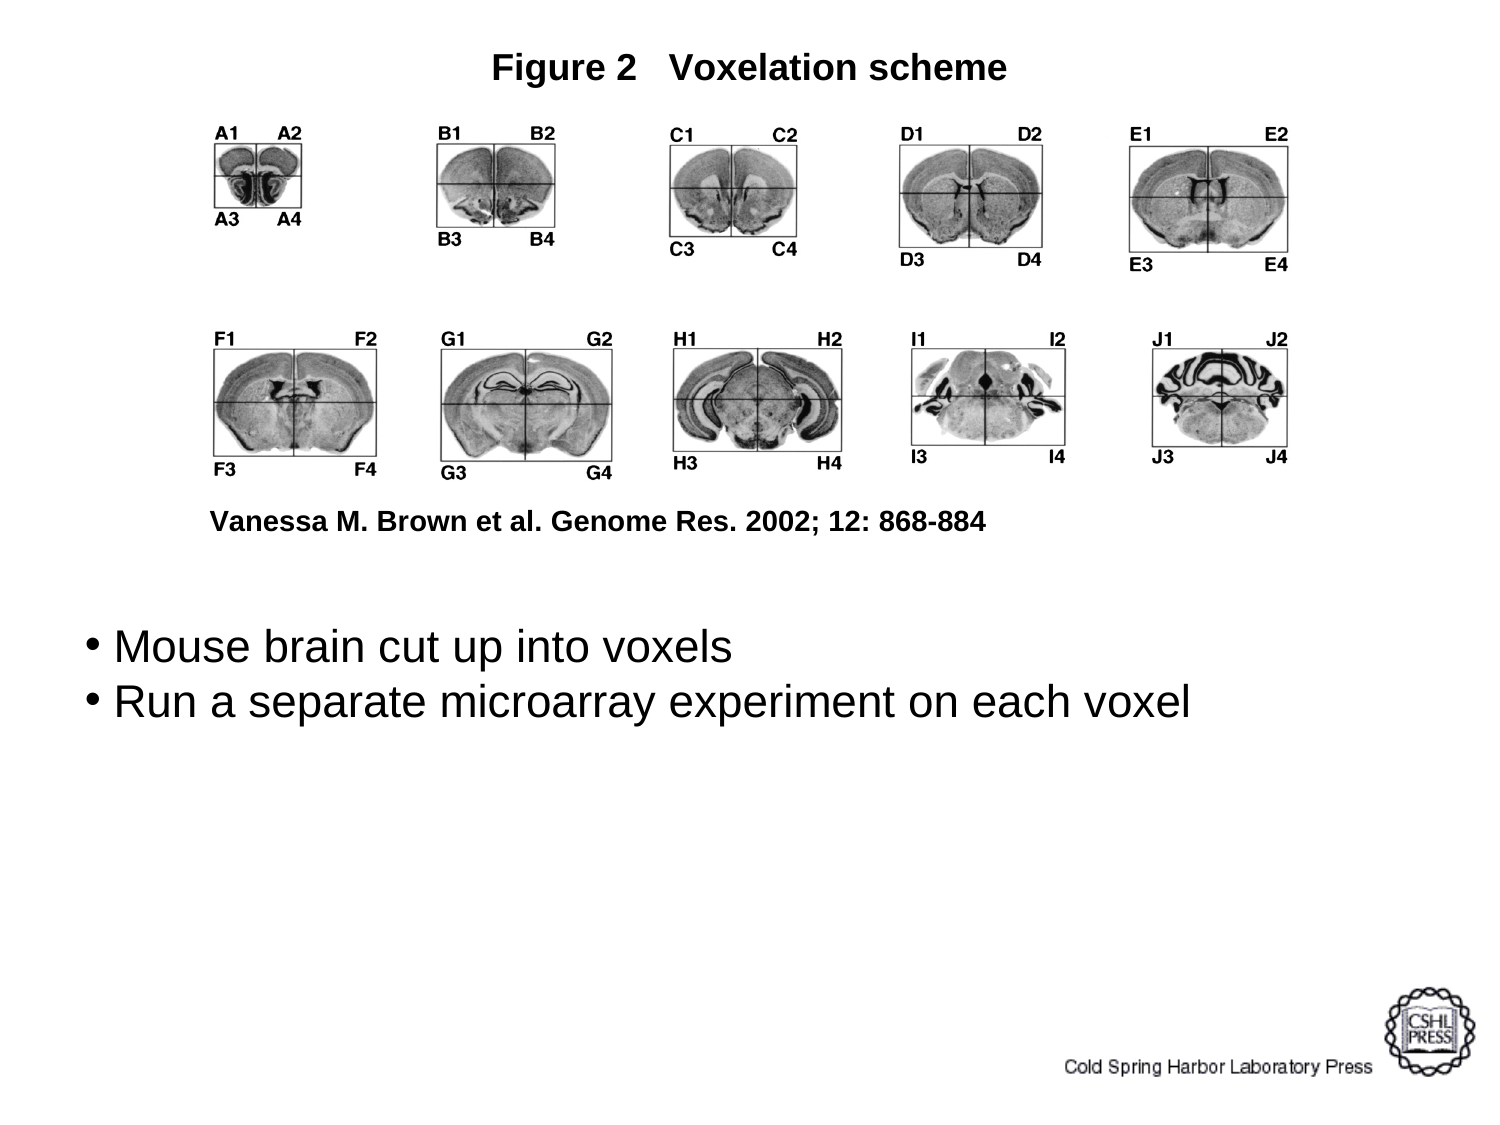

Figure 2 Voxelation scheme
Vanessa M. Brown et al. Genome Res. 2002; 12: 868-884
 Mouse brain cut up into voxels
 Run a separate microarray experiment on each voxel